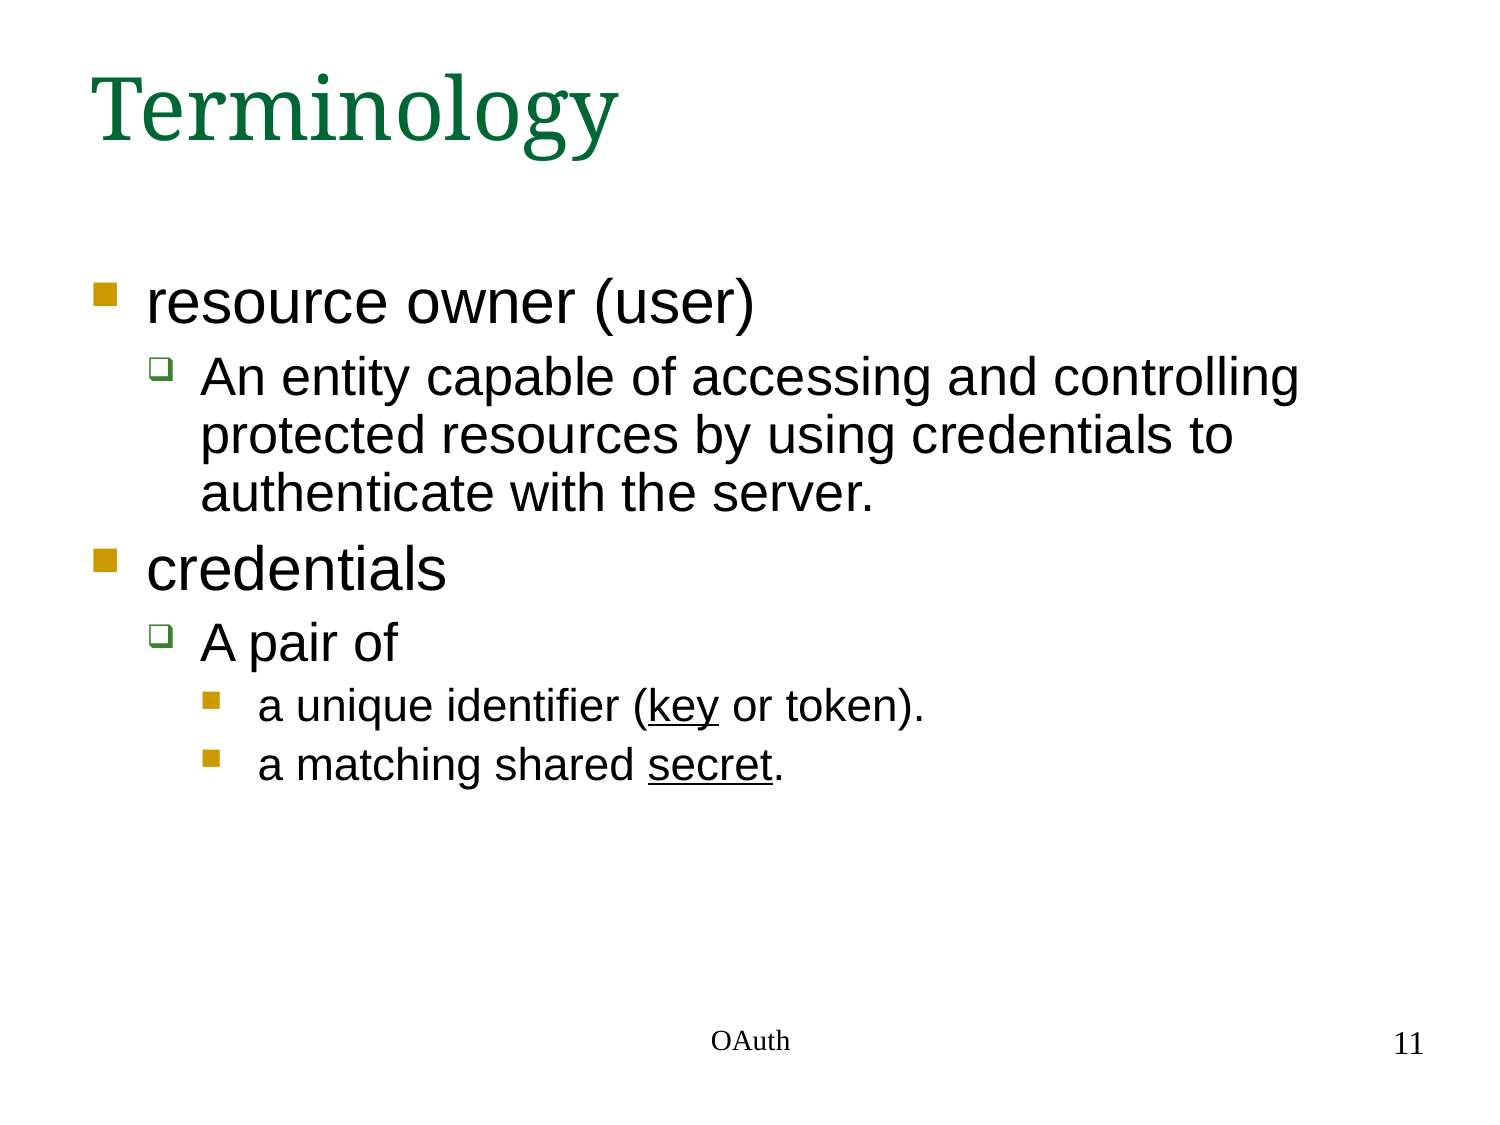

# Terminology
resource owner (user)
An entity capable of accessing and controlling protected resources by using credentials to authenticate with the server.
credentials
A pair of
a unique identifier (key or token).
a matching shared secret.
OAuth
11